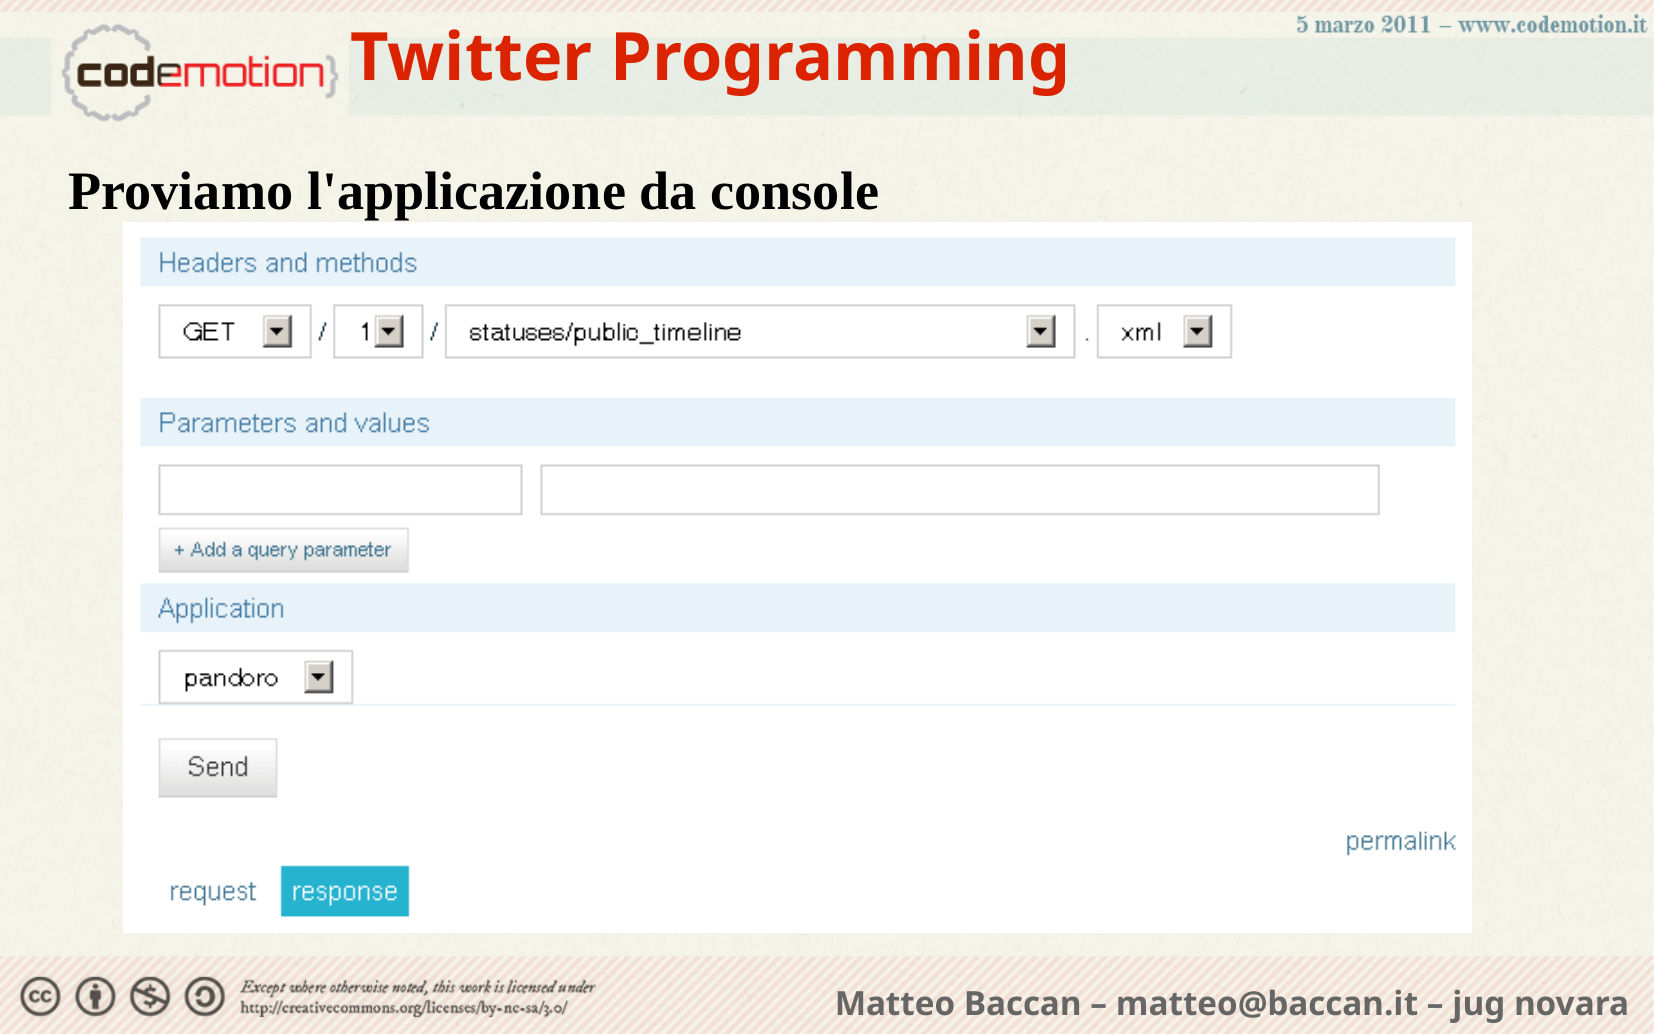

# Twitter Programming
Proviamo l'applicazione da console
29
Twitter Programming - Matteo Baccan - matteo@baccan.it